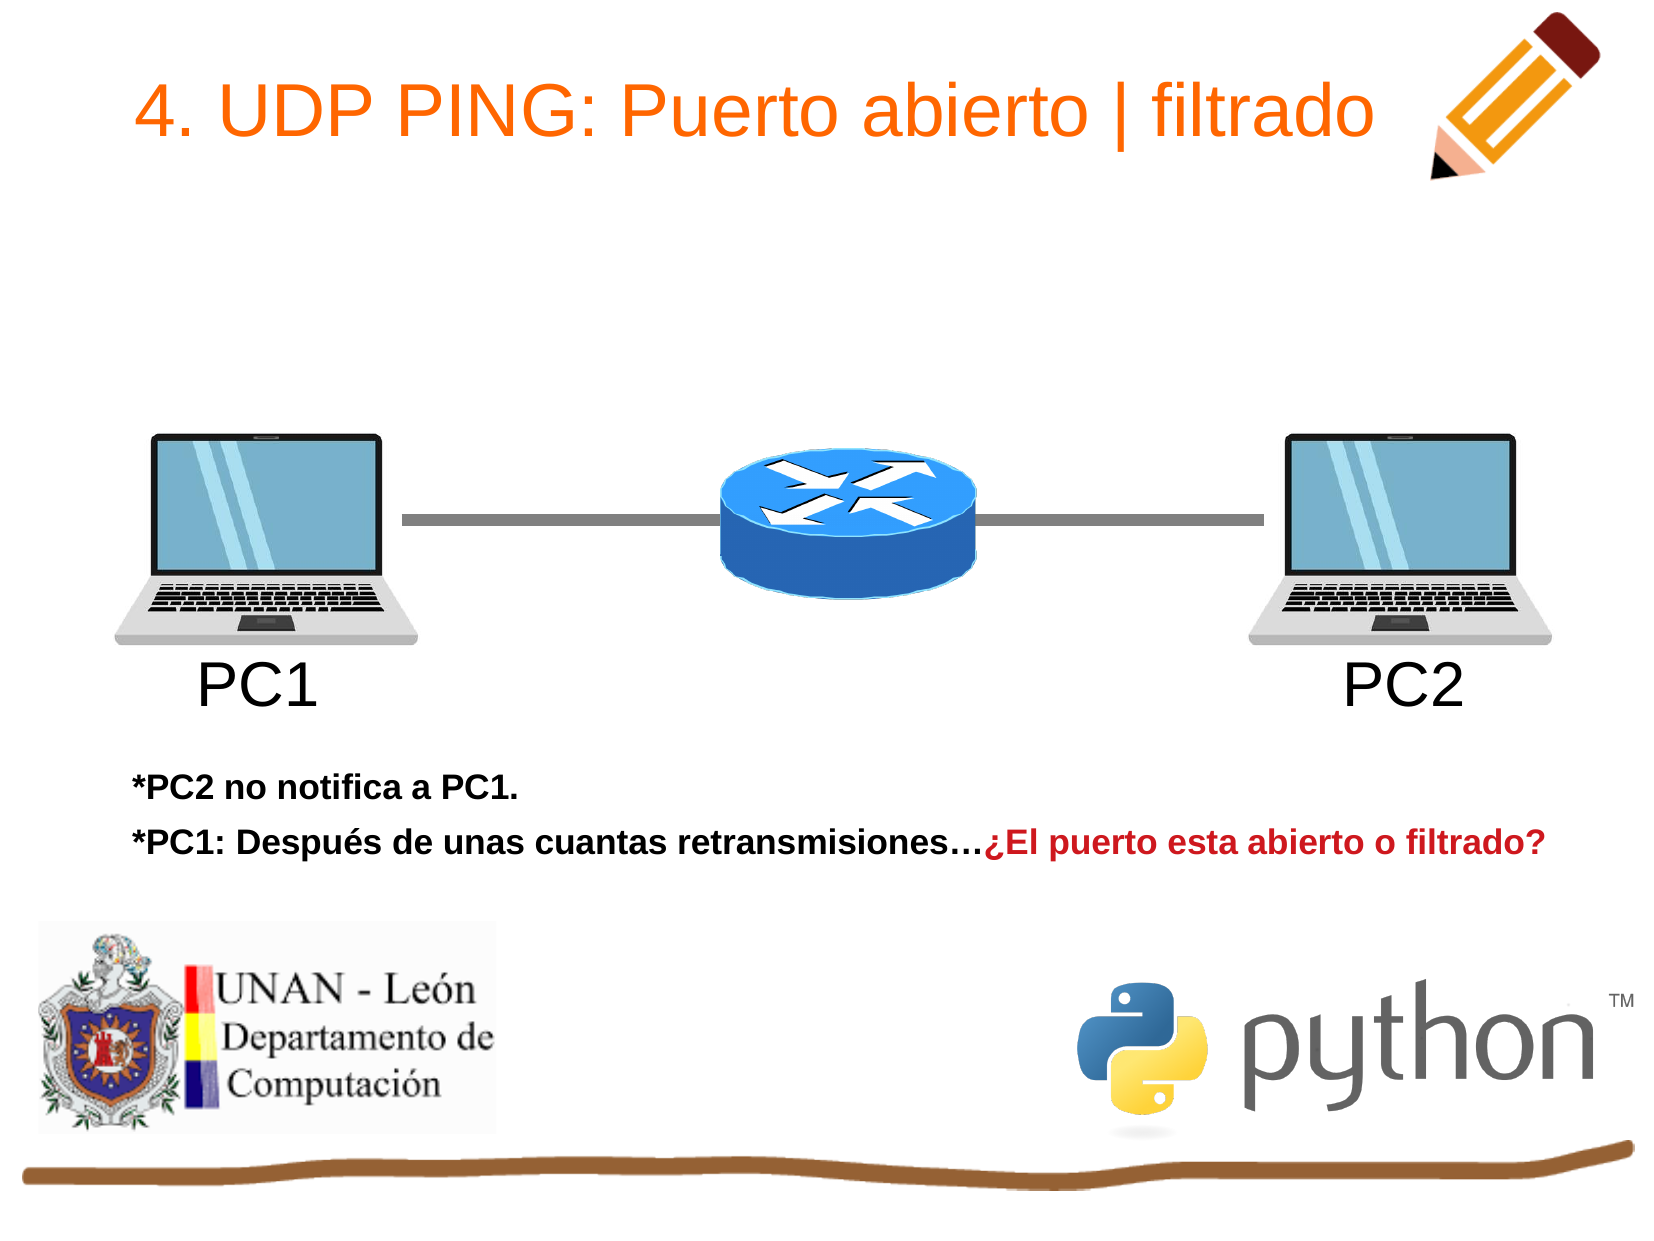

# 4. UDP PING: Puerto abierto | filtrado
PC1
PC2
*PC2 no notifica a PC1.
*PC1: Después de unas cuantas retransmisiones…¿El puerto esta abierto o filtrado?